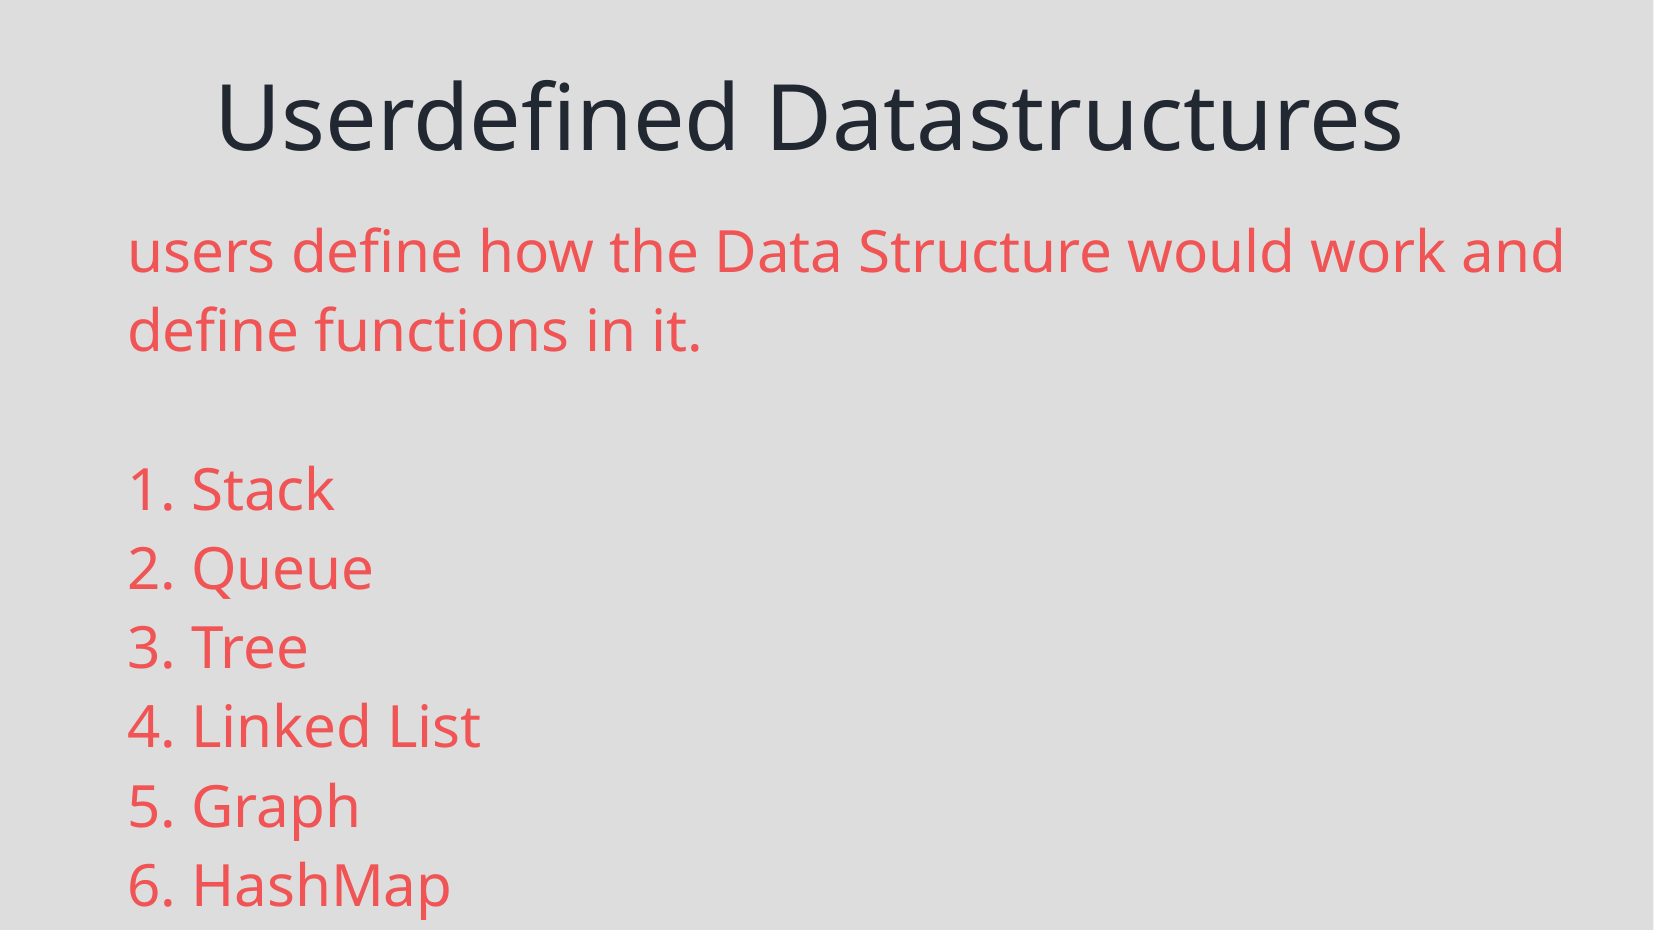

# Userdefined Datastructures
users define how the Data Structure would work and define functions in it.
1. Stack
2. Queue
3. Tree
4. Linked List
5. Graph
6. HashMap